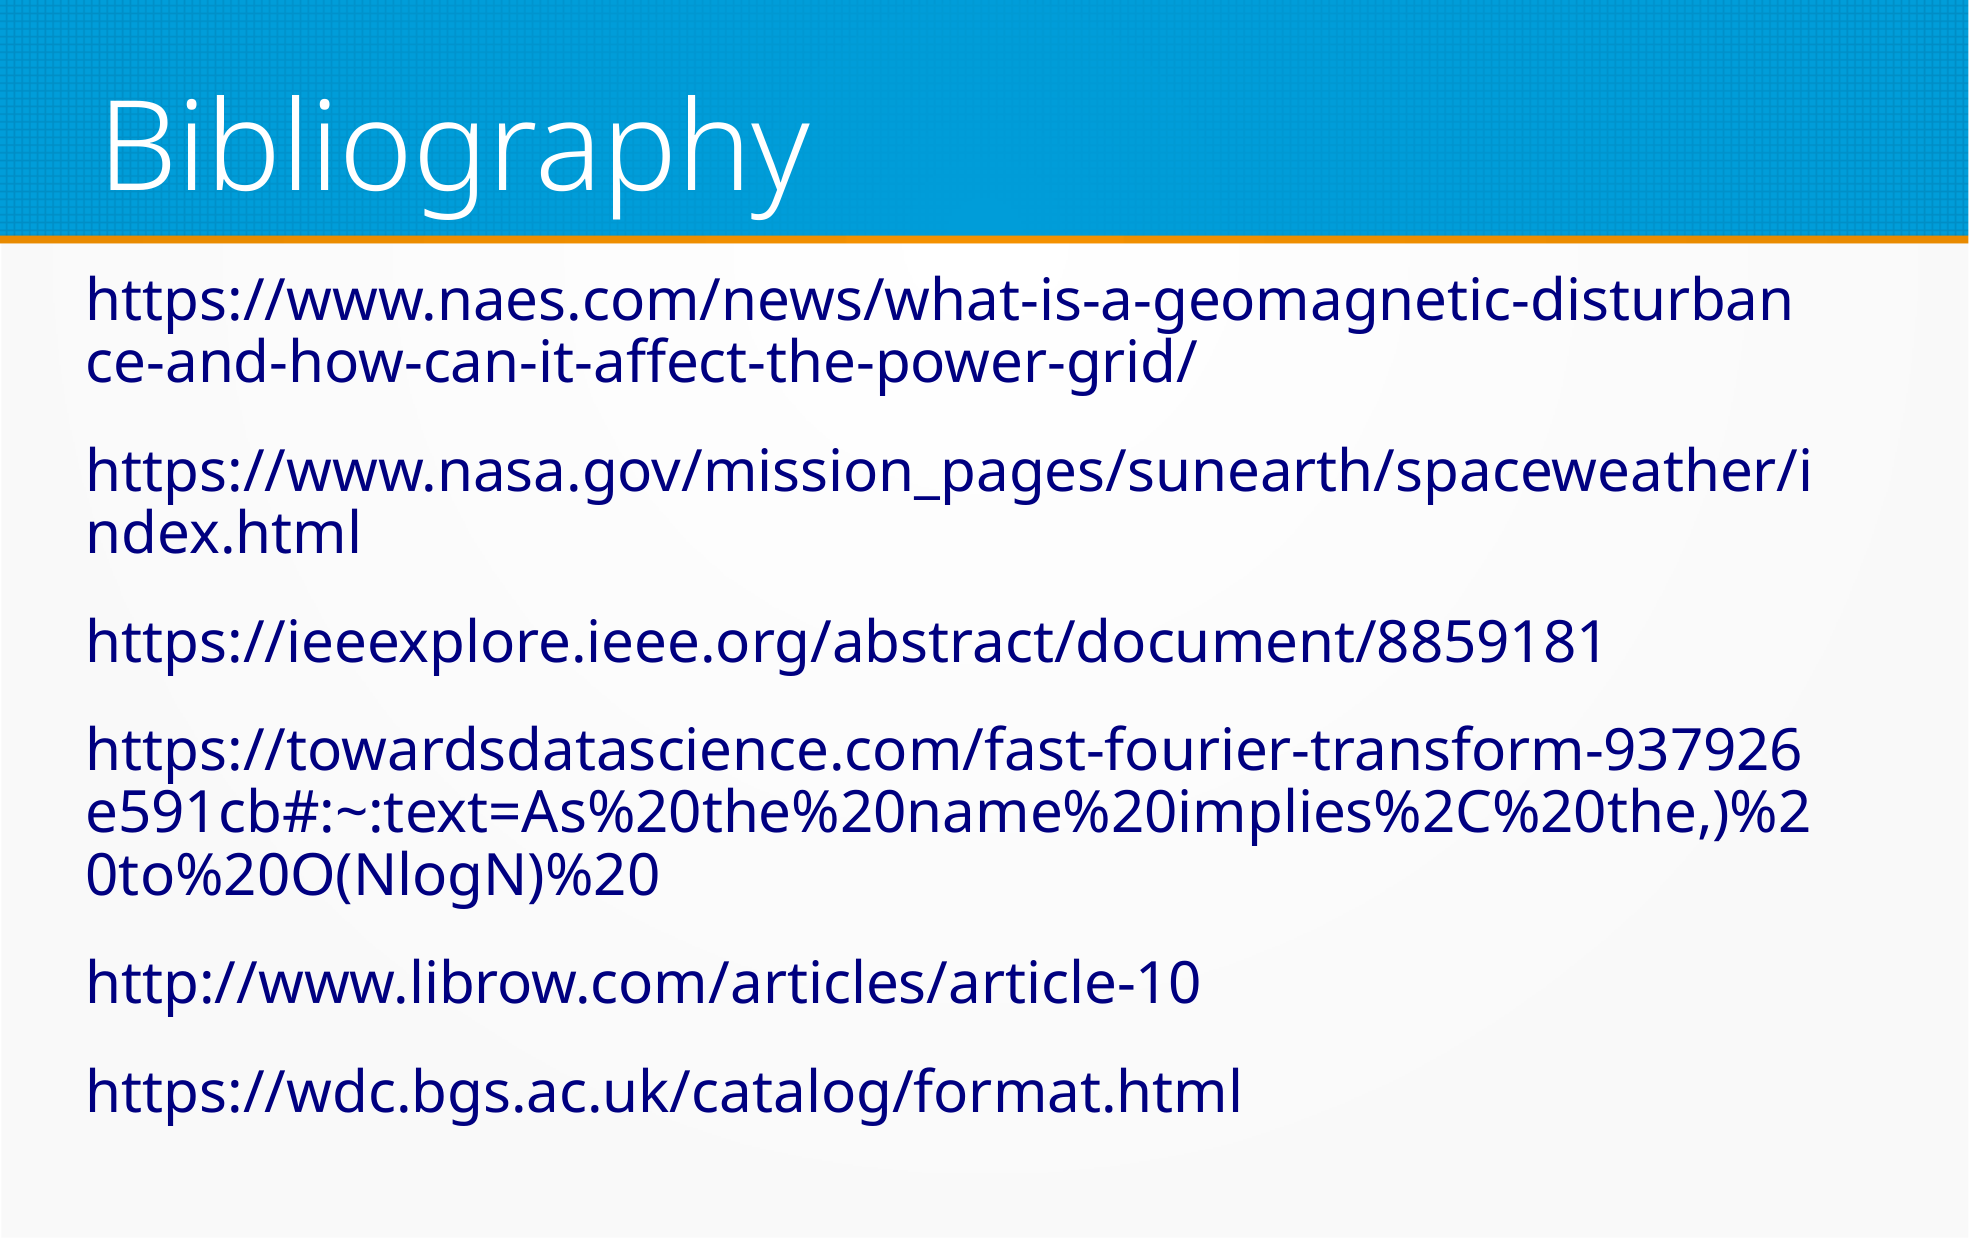

# Bibliography
https://www.naes.com/news/what-is-a-geomagnetic-disturbance-and-how-can-it-affect-the-power-grid/
https://www.nasa.gov/mission_pages/sunearth/spaceweather/index.html
https://ieeexplore.ieee.org/abstract/document/8859181
https://towardsdatascience.com/fast-fourier-transform-937926e591cb#:~:text=As%20the%20name%20implies%2C%20the,)%20to%20O(NlogN)%20
http://www.librow.com/articles/article-10
https://wdc.bgs.ac.uk/catalog/format.html